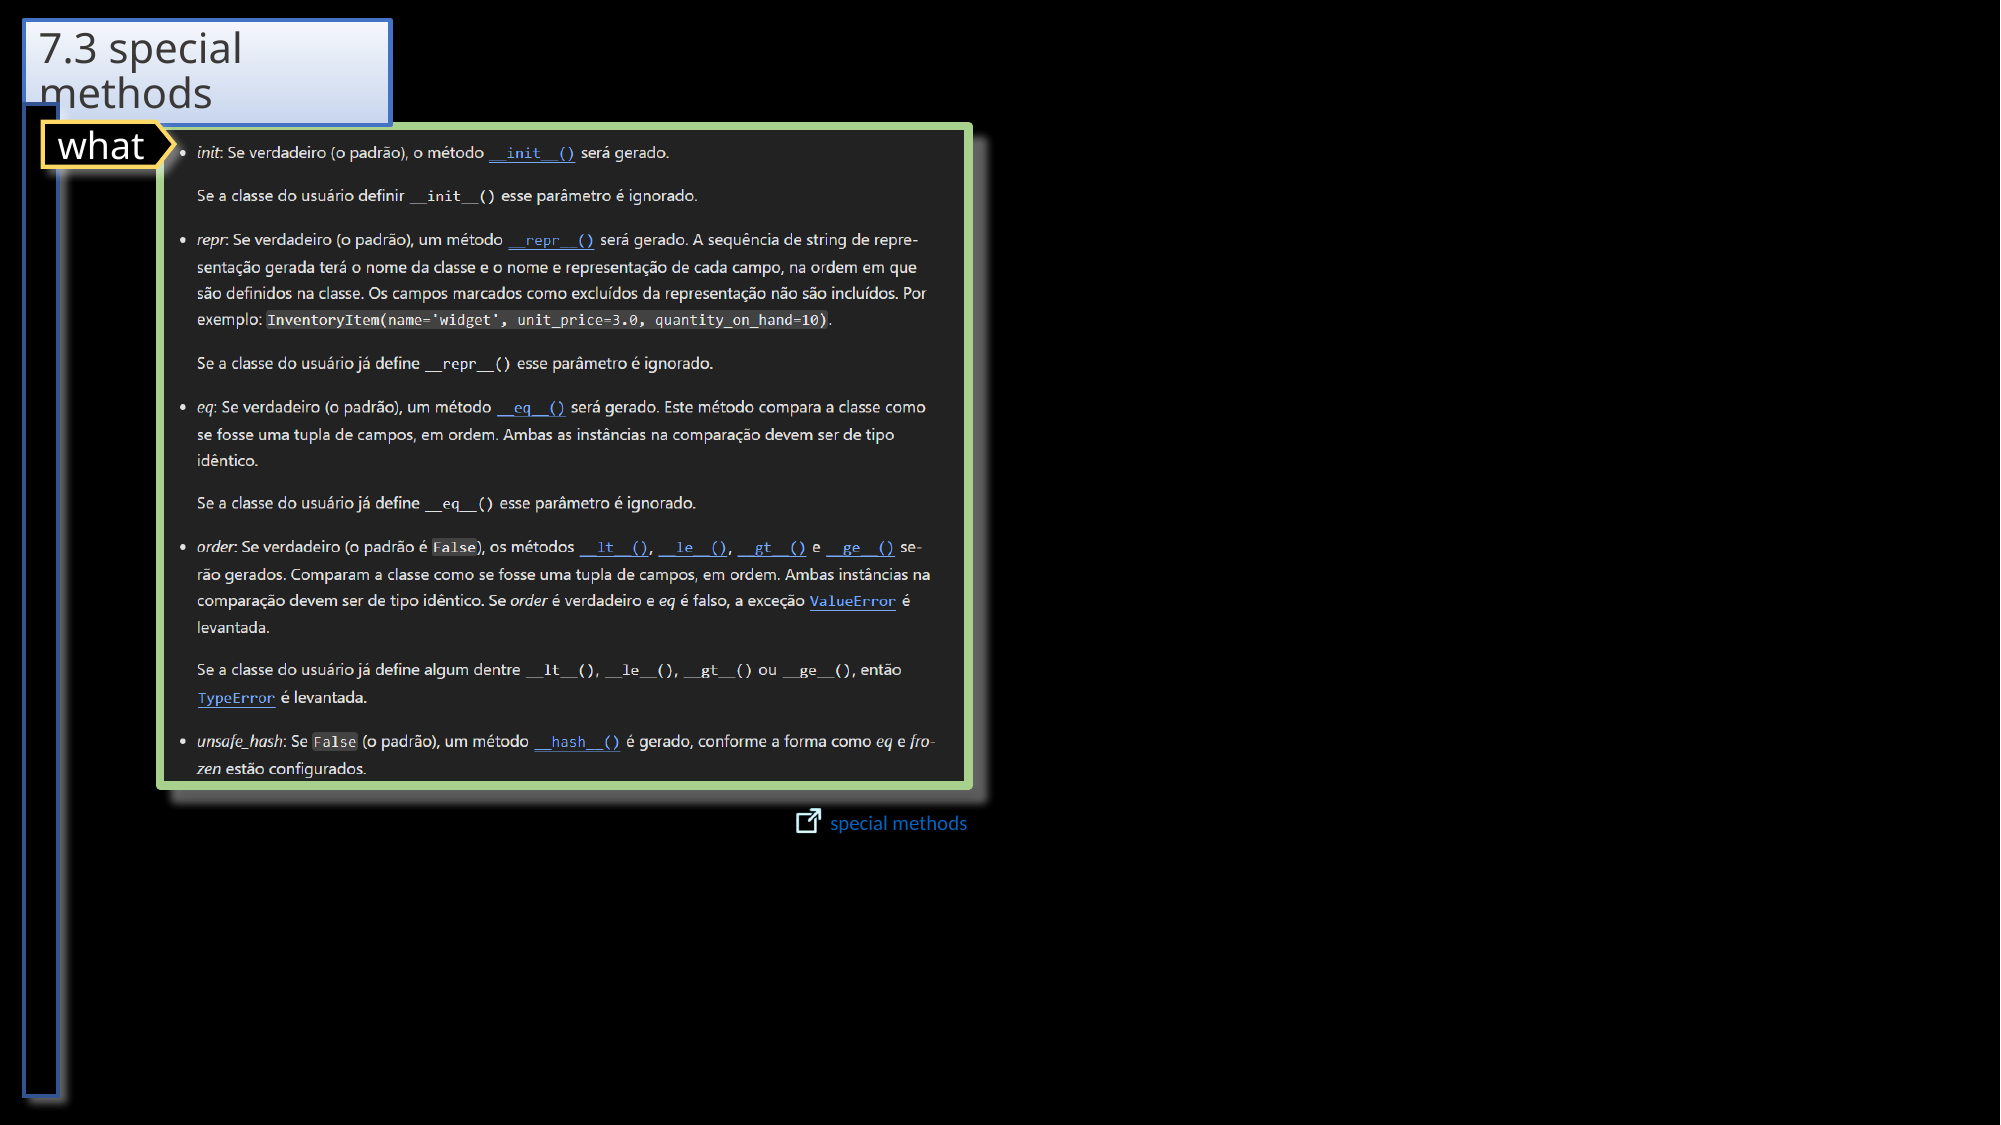

# 7.3 special methods
what
special methods